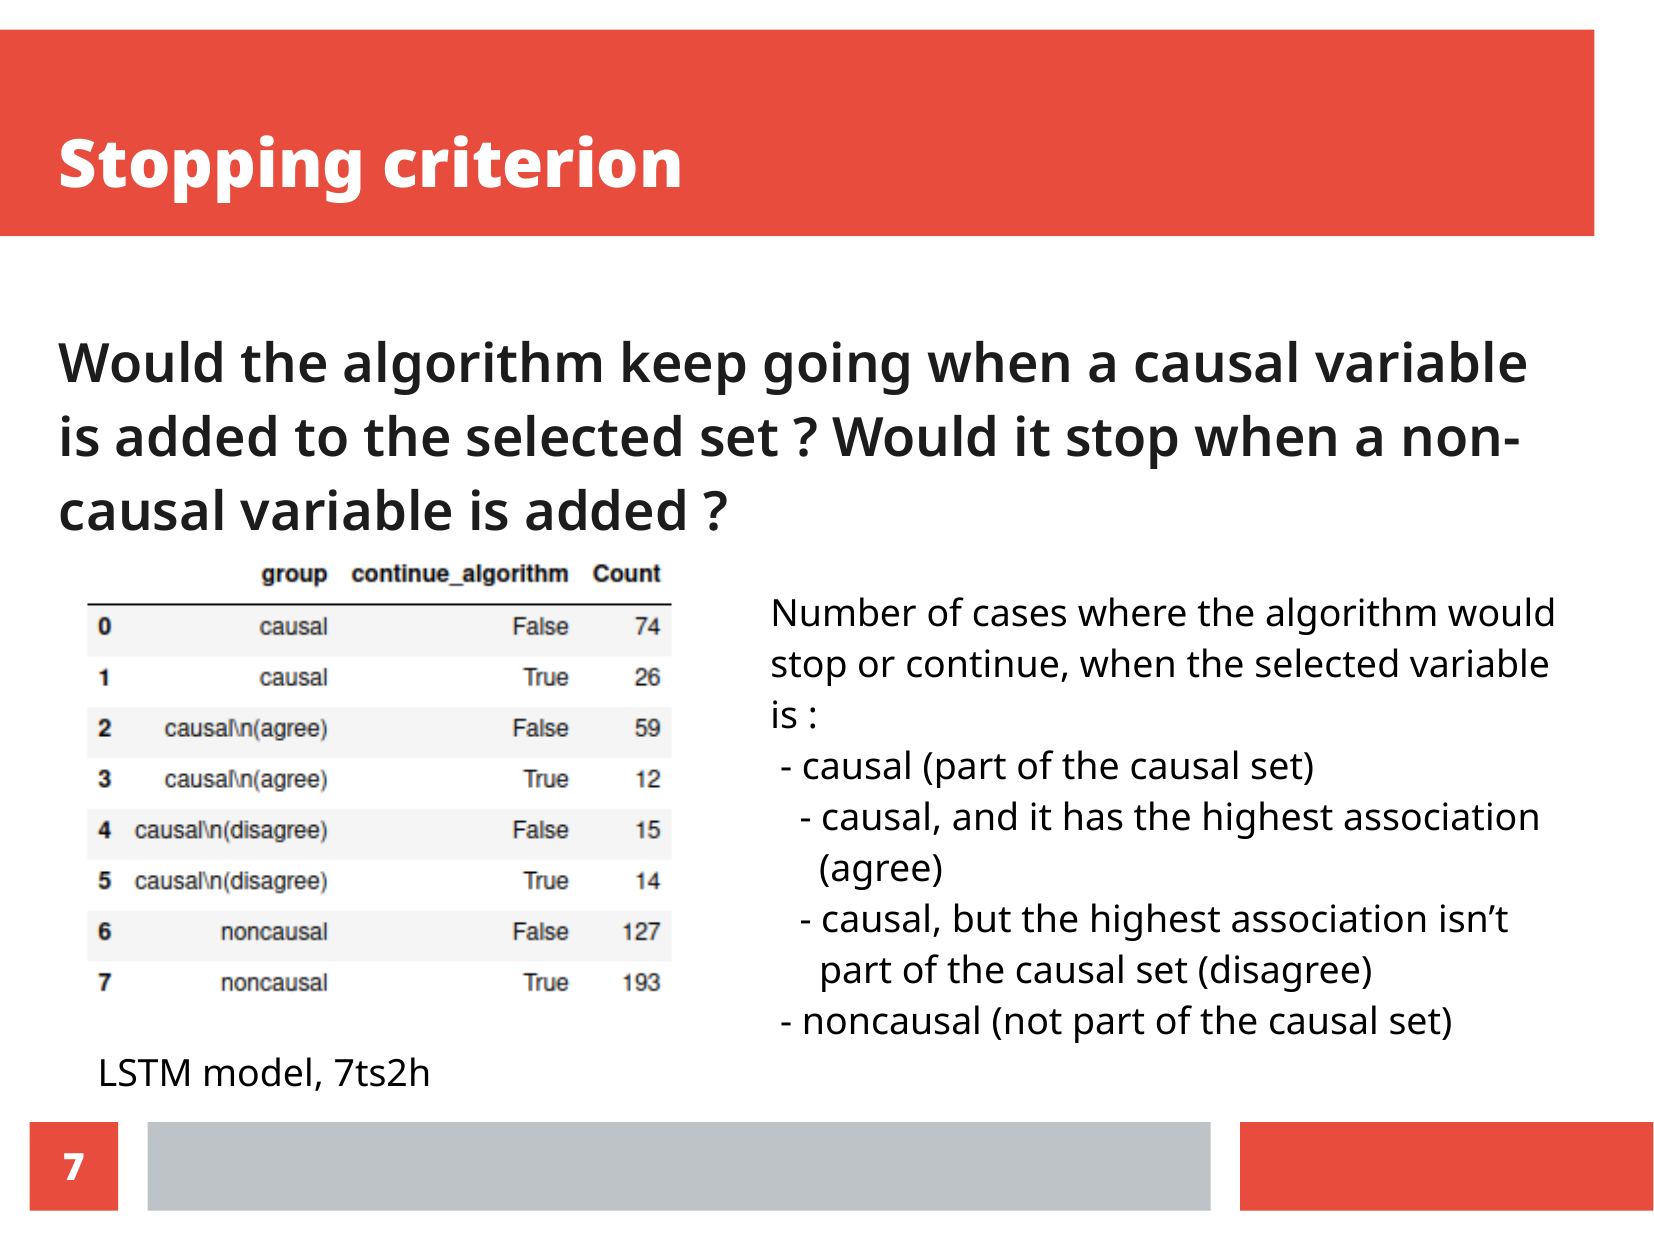

# Stopping criterion
Would the algorithm keep going when a causal variable is added to the selected set ? Would it stop when a non-causal variable is added ?
Number of cases where the algorithm would
stop or continue, when the selected variable
is :
 - causal (part of the causal set)
 - causal, and it has the highest association
 (agree)
 - causal, but the highest association isn’t
 part of the causal set (disagree)
 - noncausal (not part of the causal set)
LSTM model, 7ts2h
7